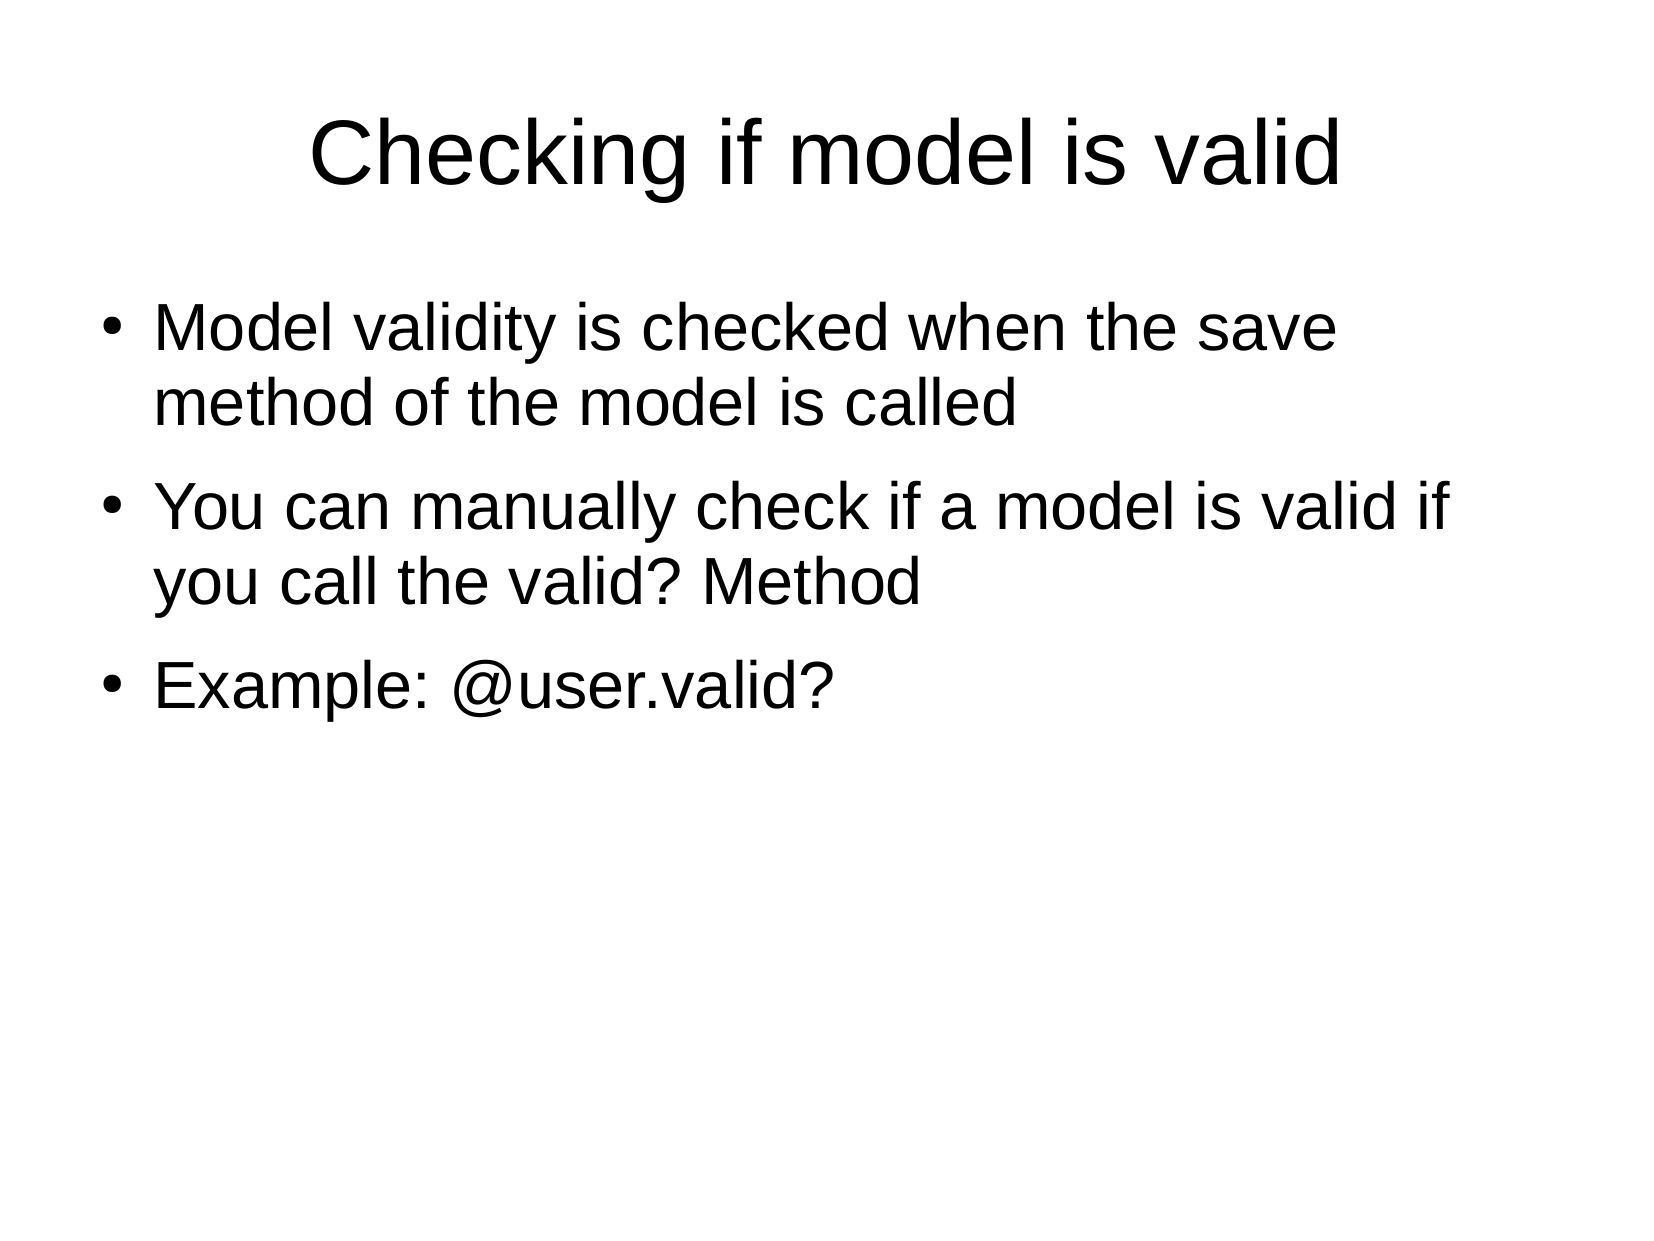

# Checking if model is valid
Model validity is checked when the save method of the model is called
You can manually check if a model is valid if you call the valid? Method
Example: @user.valid?